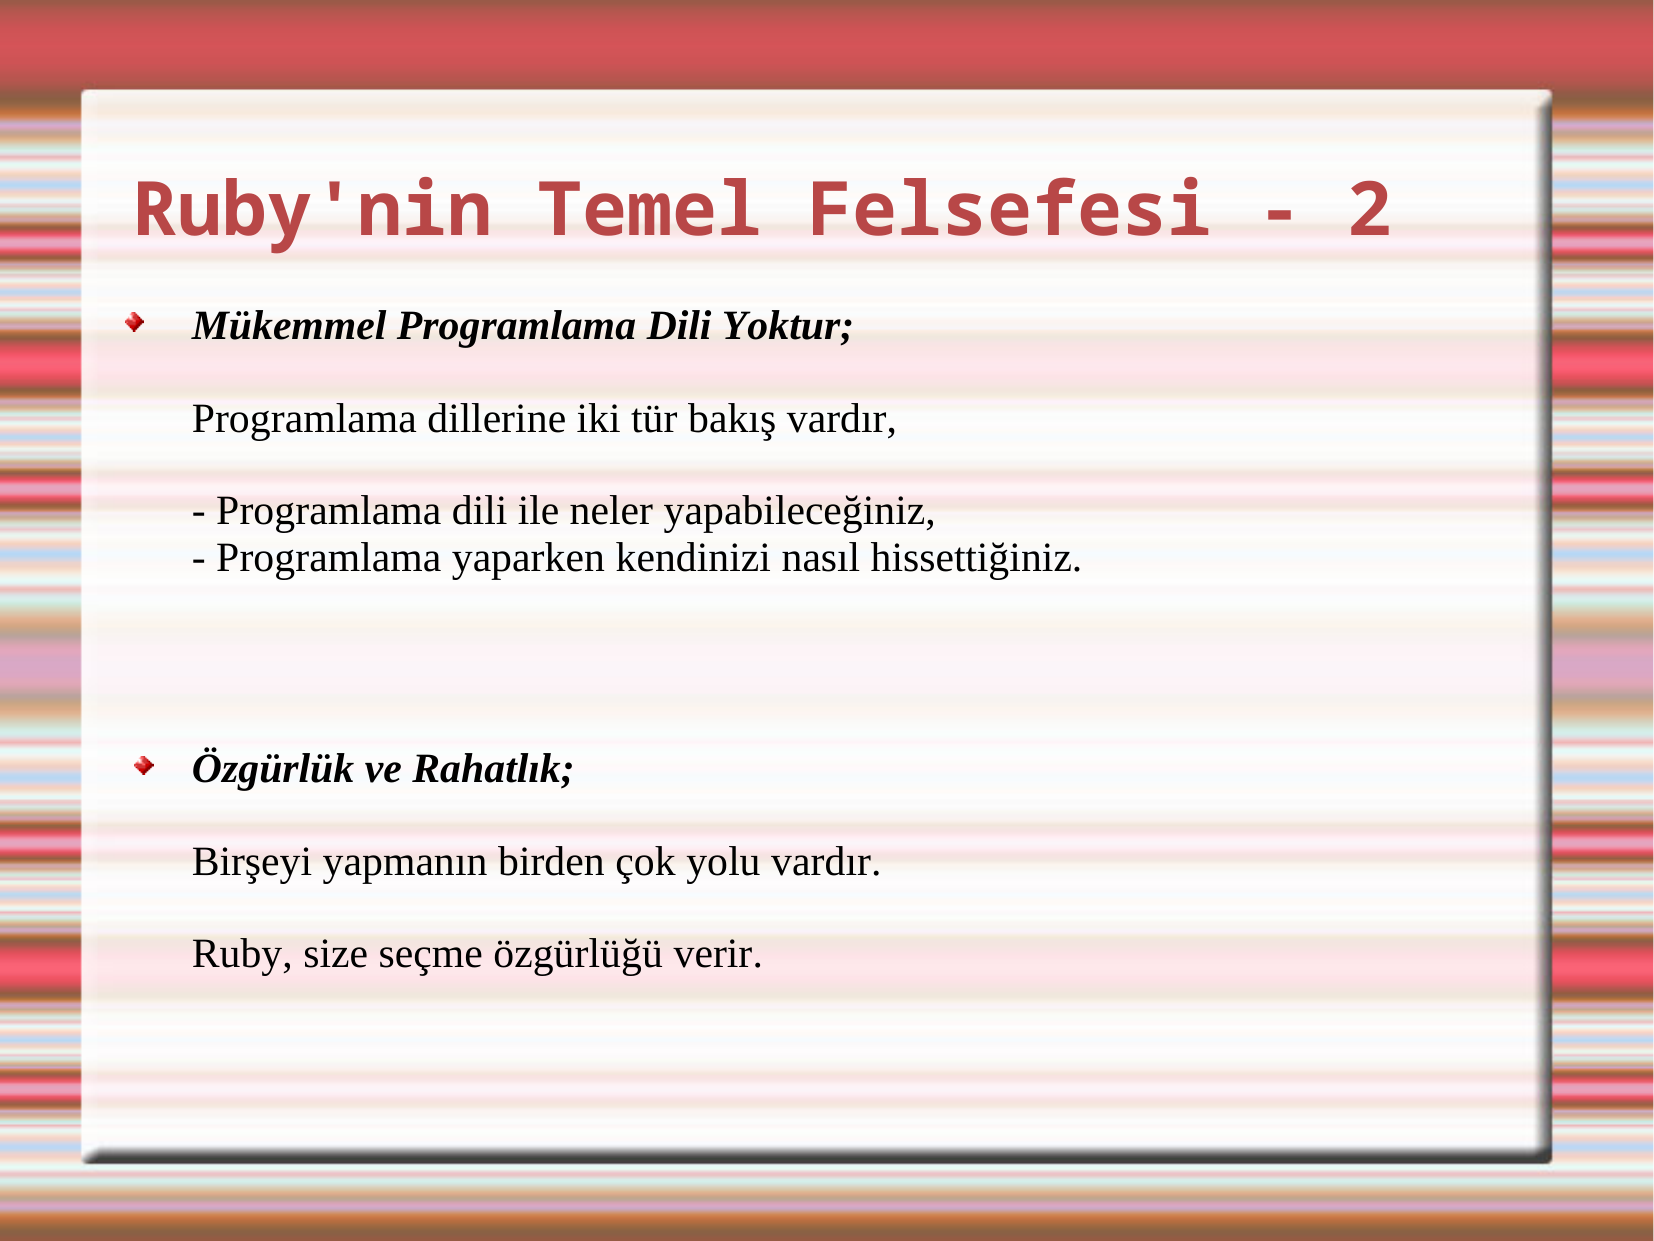

Ruby'nin Temel Felsefesi - 2
Mükemmel Programlama Dili Yoktur;
Programlama dillerine iki tür bakış vardır,
- Programlama dili ile neler yapabileceğiniz,
- Programlama yaparken kendinizi nasıl hissettiğiniz.
Özgürlük ve Rahatlık;
Birşeyi yapmanın birden çok yolu vardır.
Ruby, size seçme özgürlüğü verir.